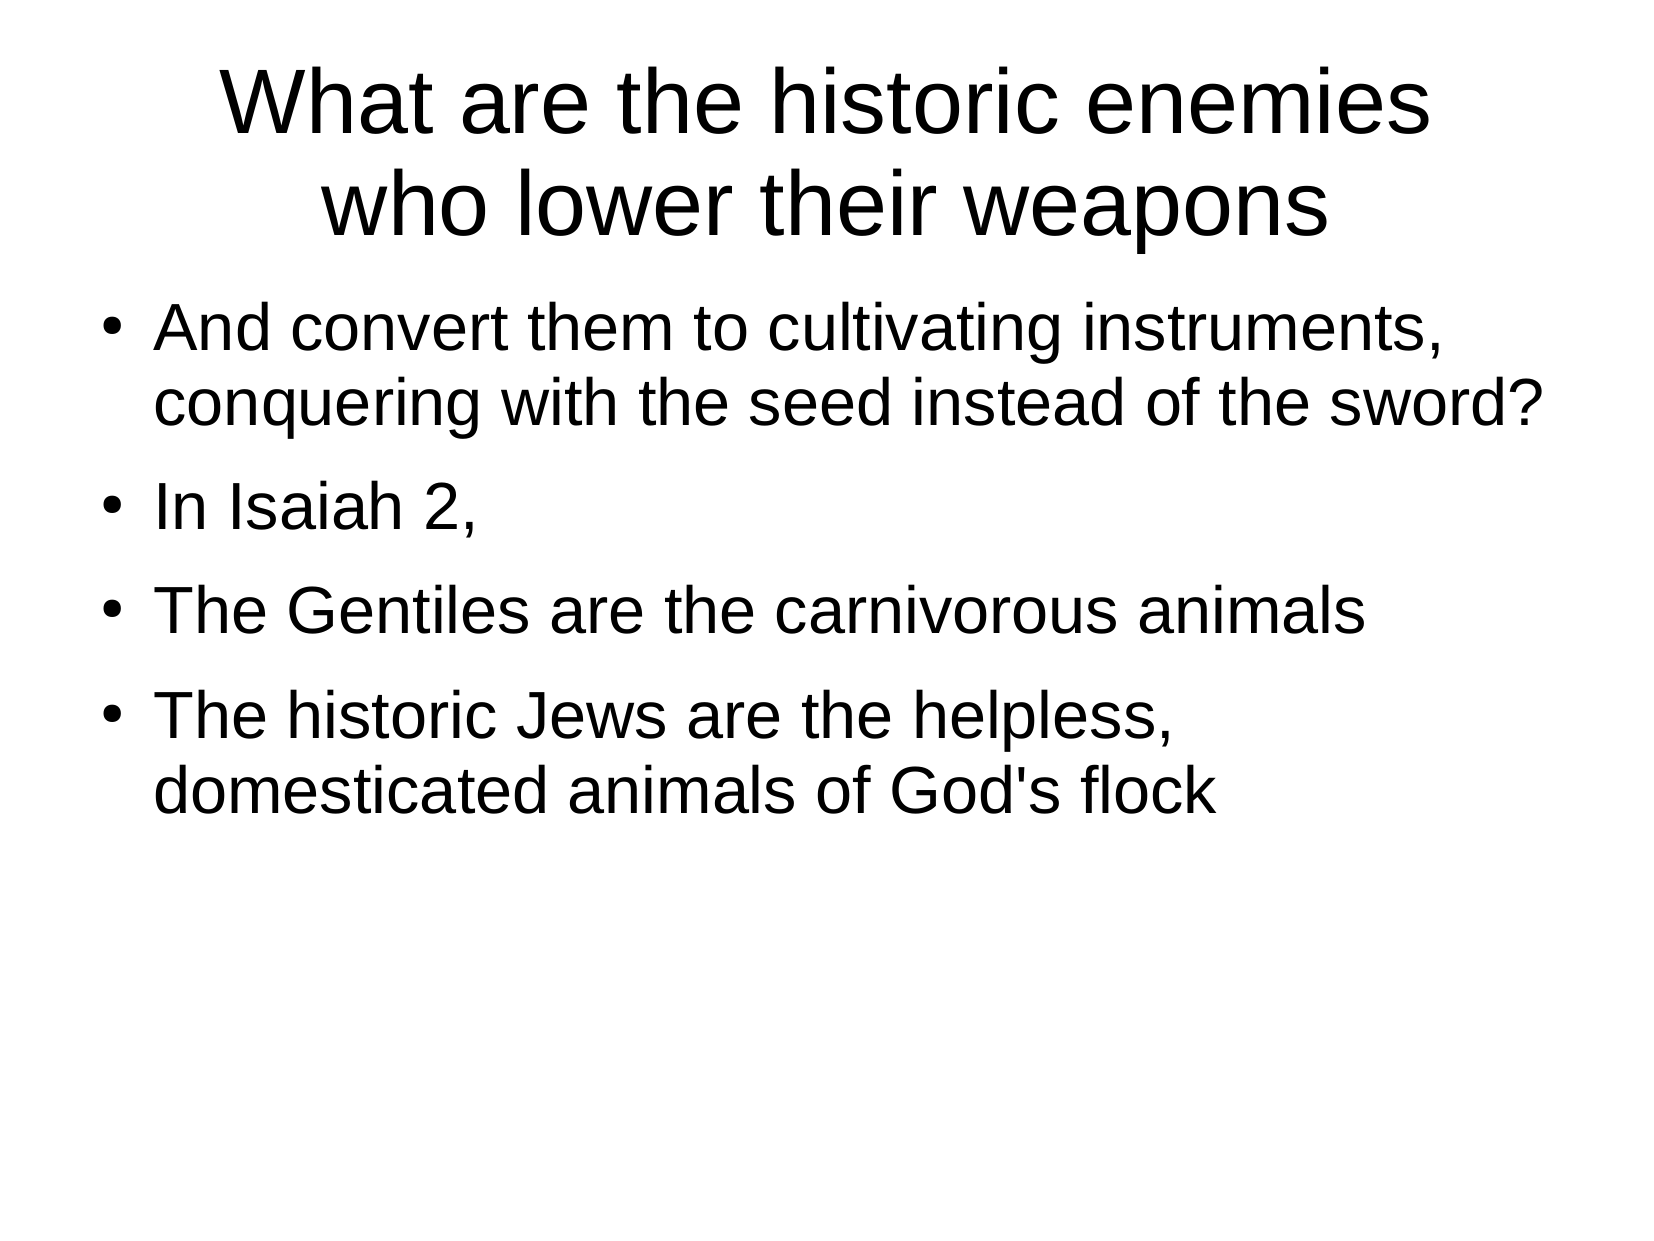

# What are the historic enemies who lower their weapons
And convert them to cultivating instruments, conquering with the seed instead of the sword?
In Isaiah 2,
The Gentiles are the carnivorous animals
The historic Jews are the helpless, domesticated animals of God's flock